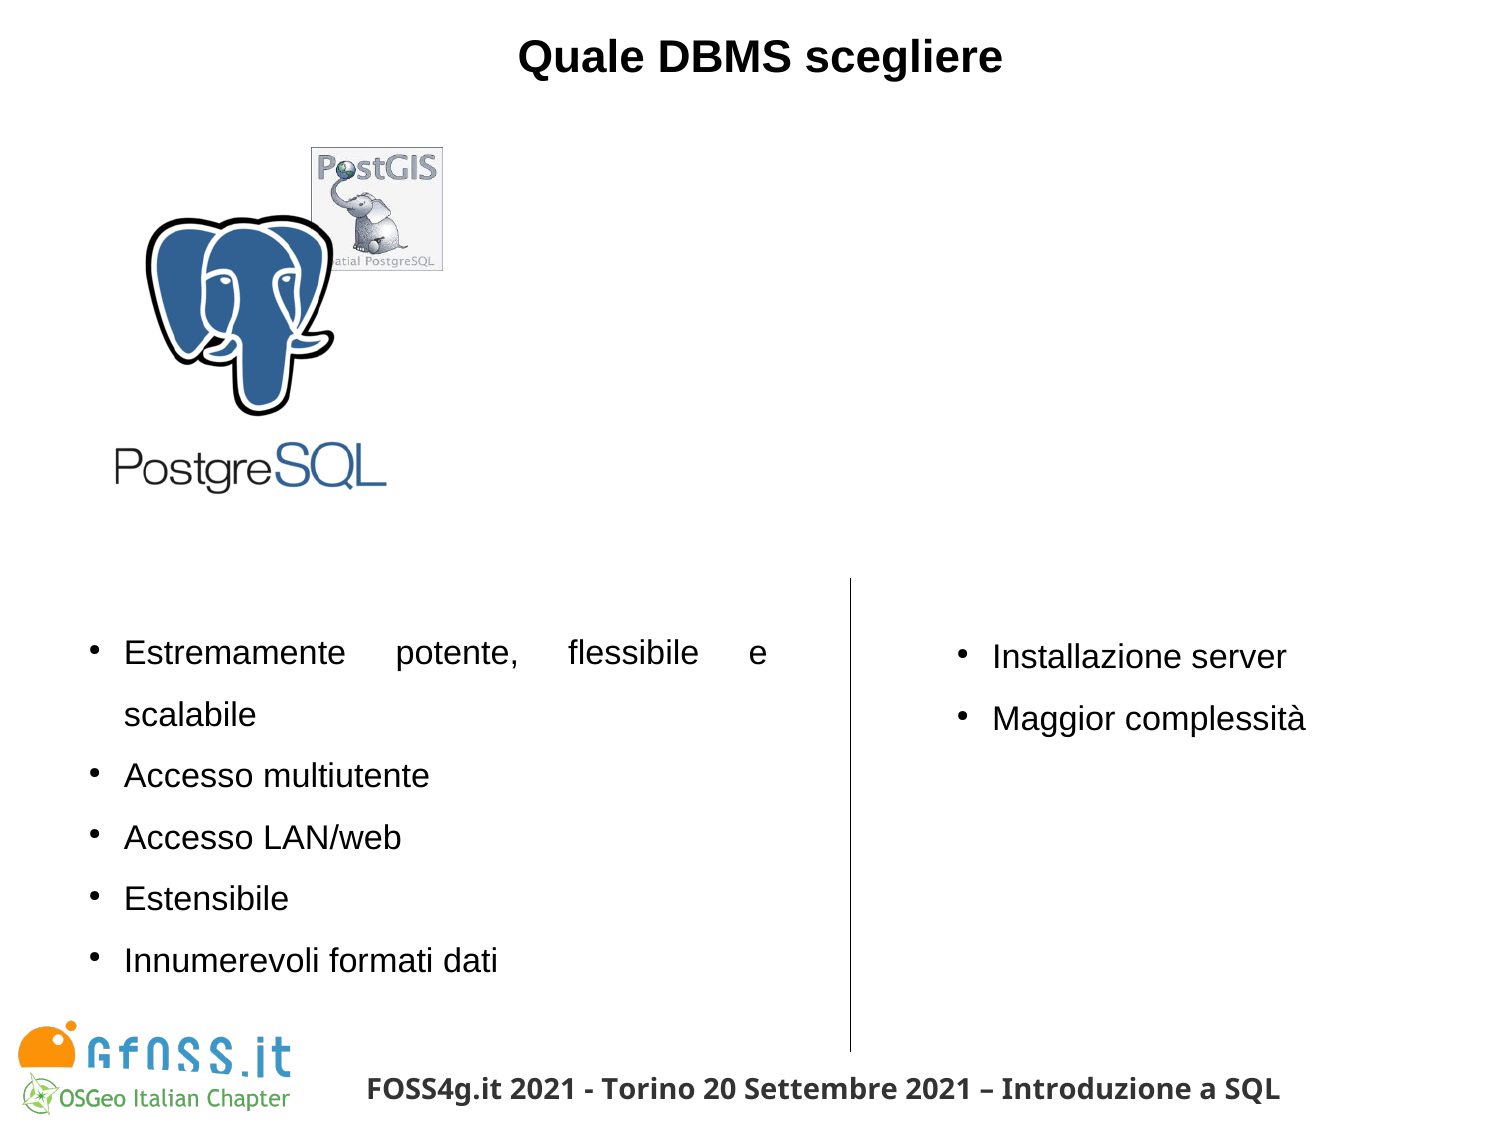

# Quale DBMS scegliere
Estremamente potente, flessibile e scalabile
Accesso multiutente
Accesso LAN/web
Estensibile
Innumerevoli formati dati
Installazione server
Maggior complessità